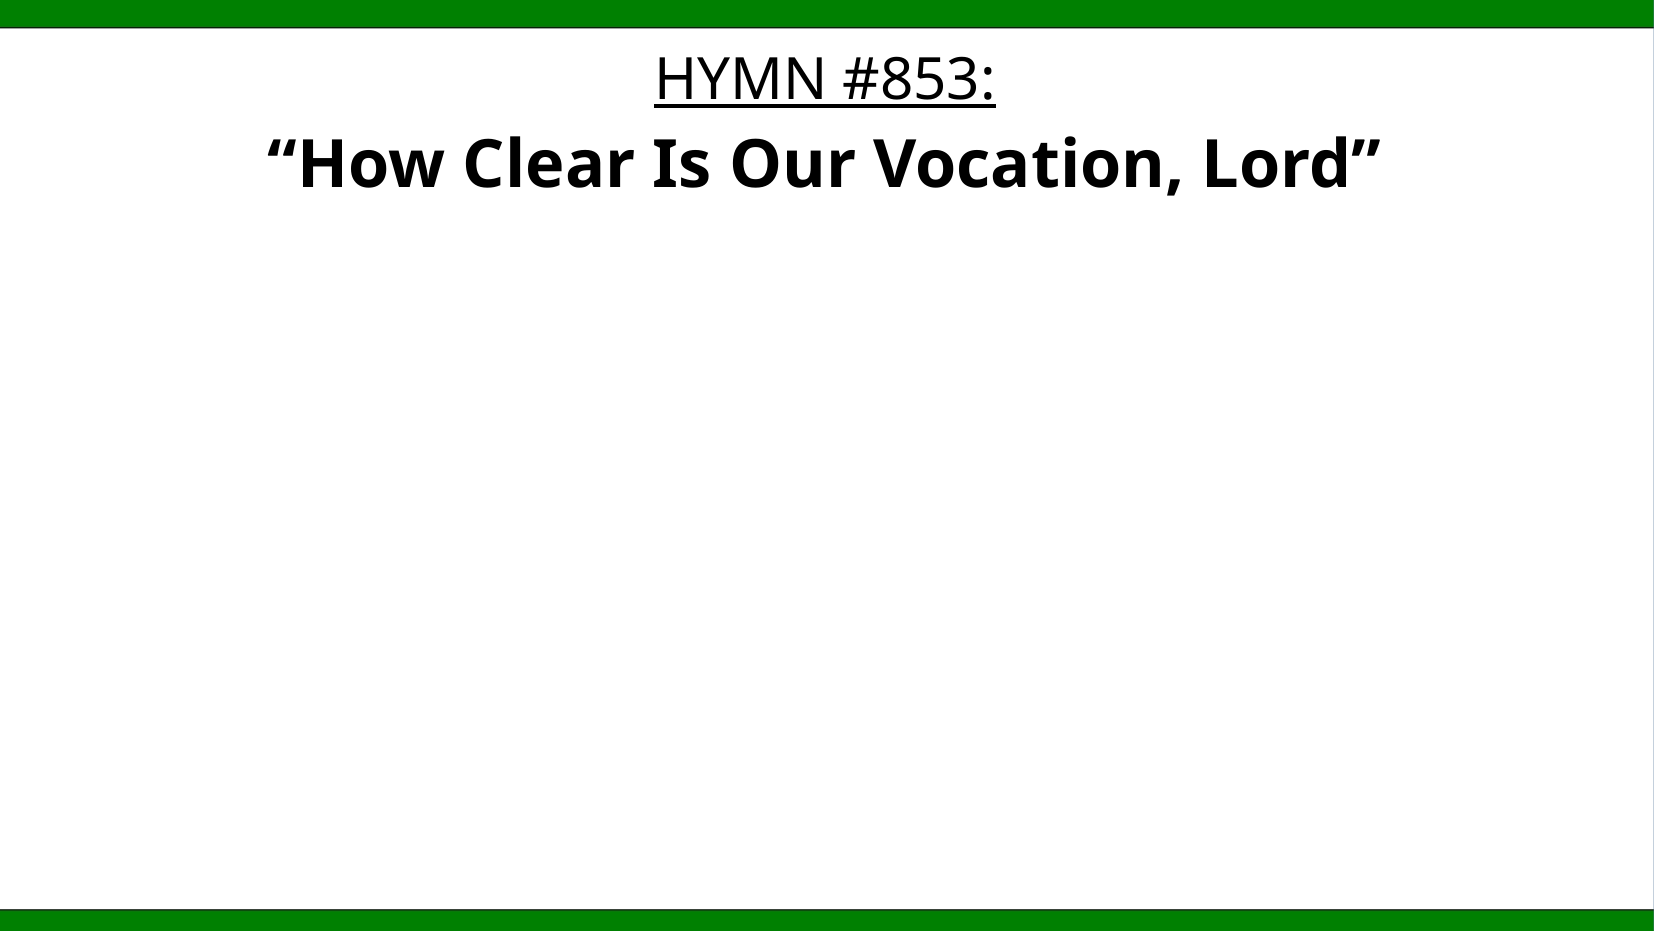

HYMN #853:
“How Clear Is Our Vocation, Lord”